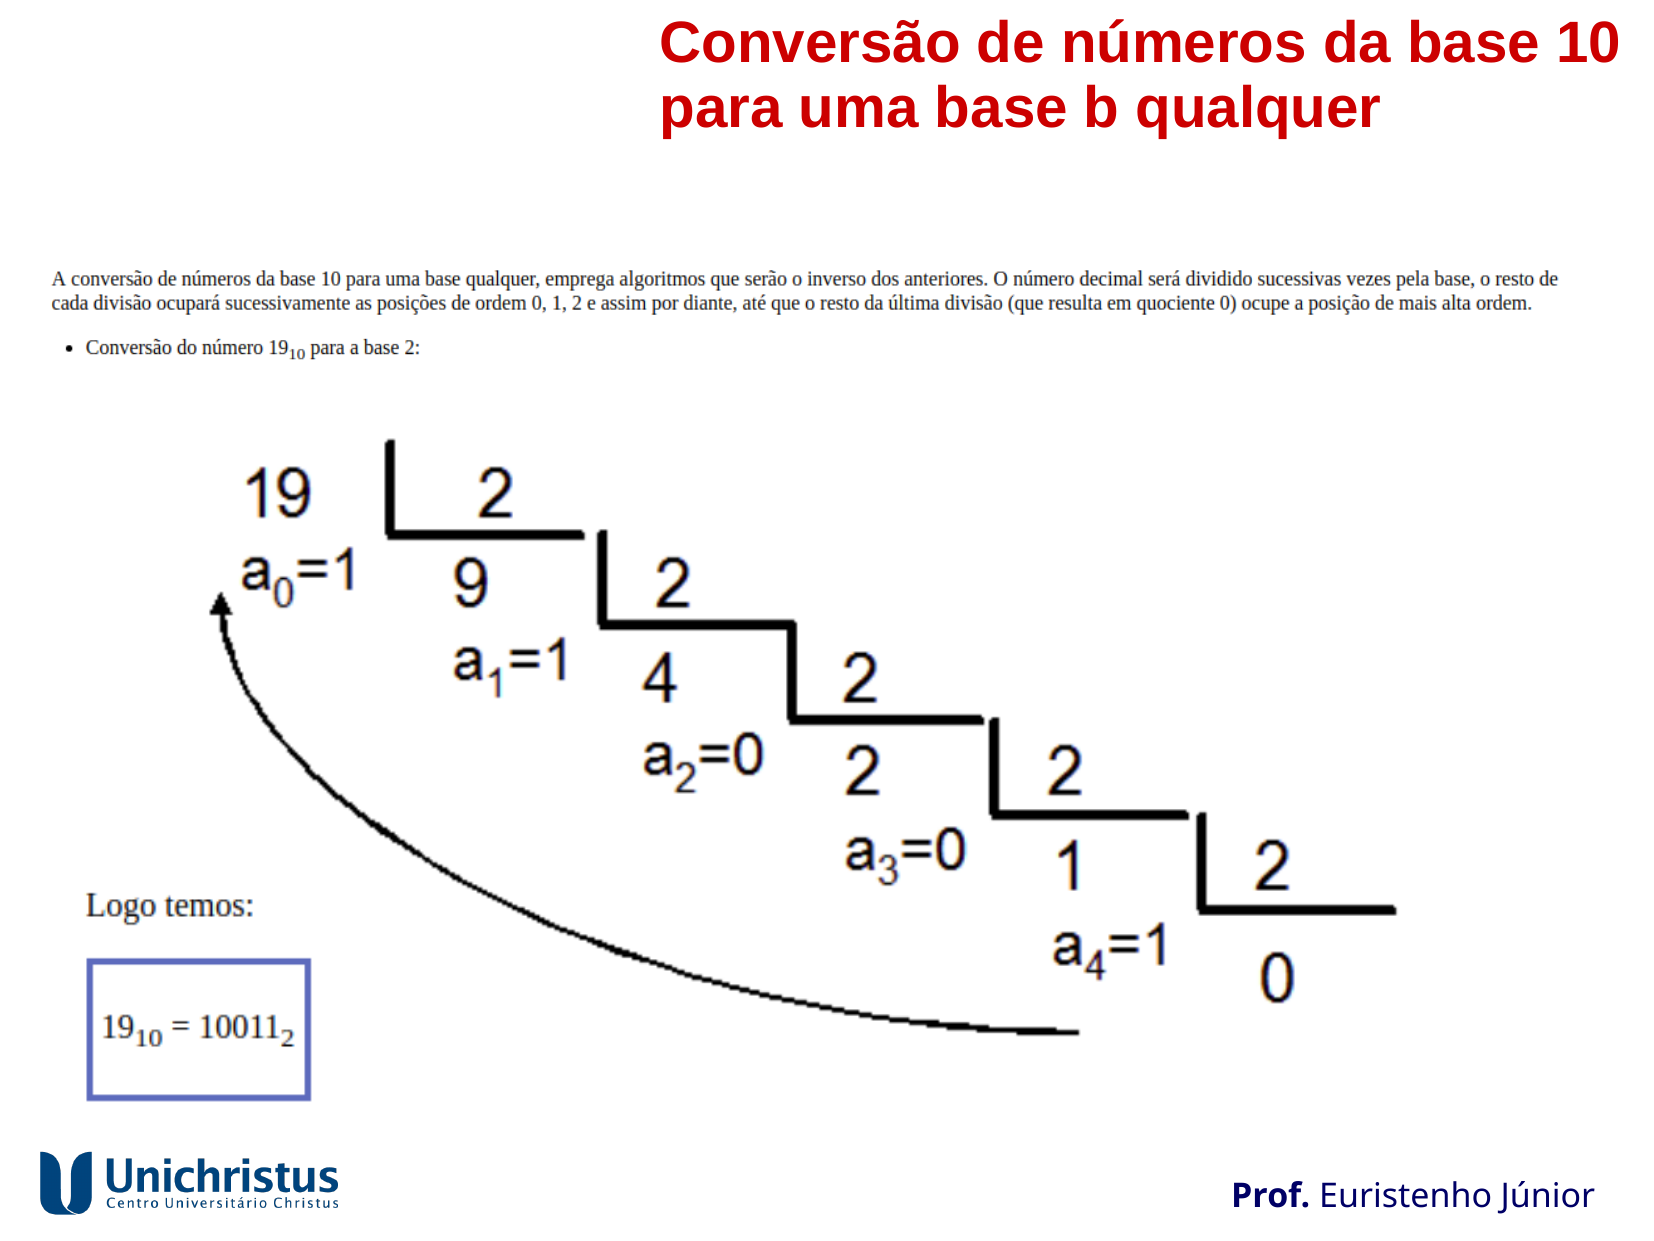

Conversão de números da base 10
para uma base b qualquer
Prof. Euristenho Júnior